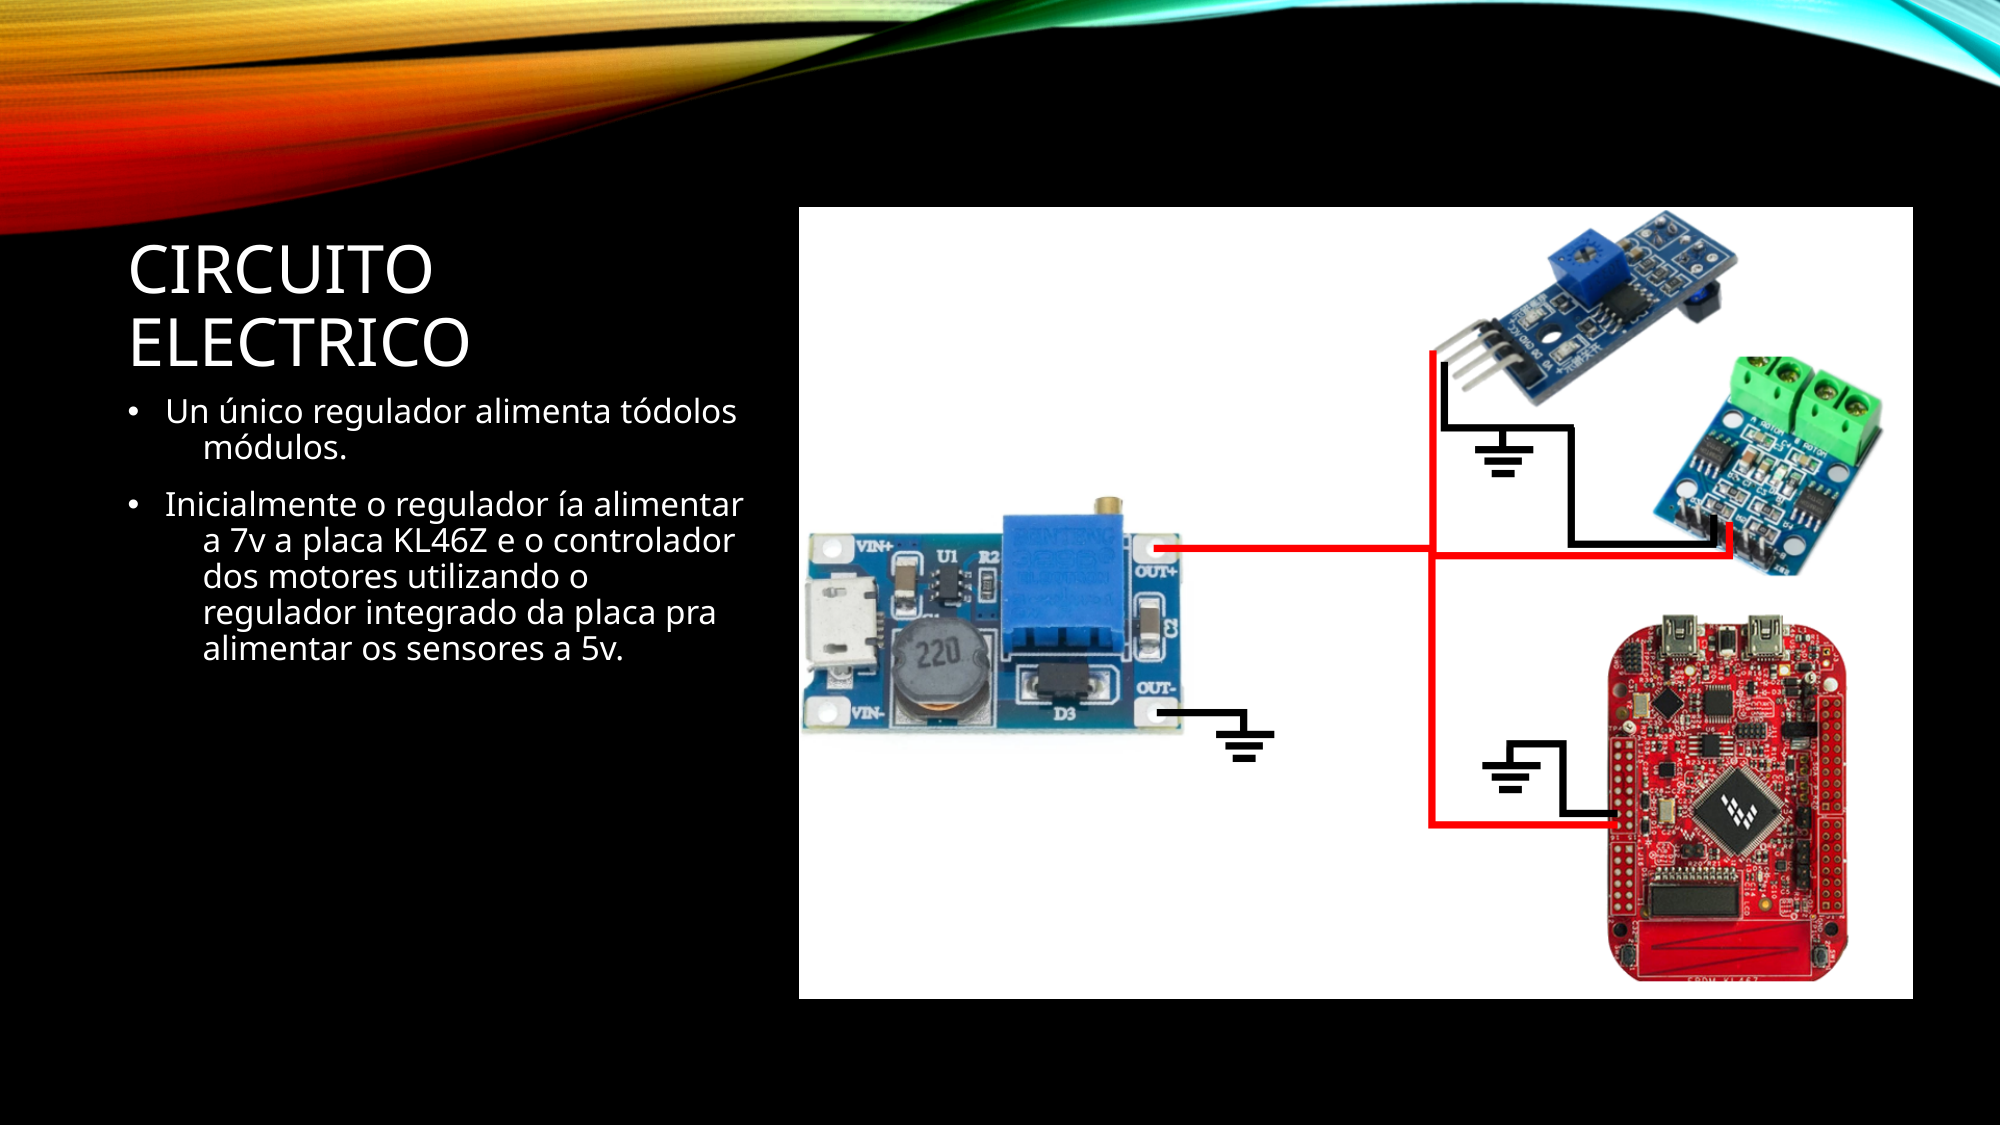

# Circuito Electrico
Un único regulador alimenta tódolos módulos.
Inicialmente o regulador ía alimentar a 7v a placa KL46Z e o controlador dos motores utilizando o regulador integrado da placa pra alimentar os sensores a 5v.